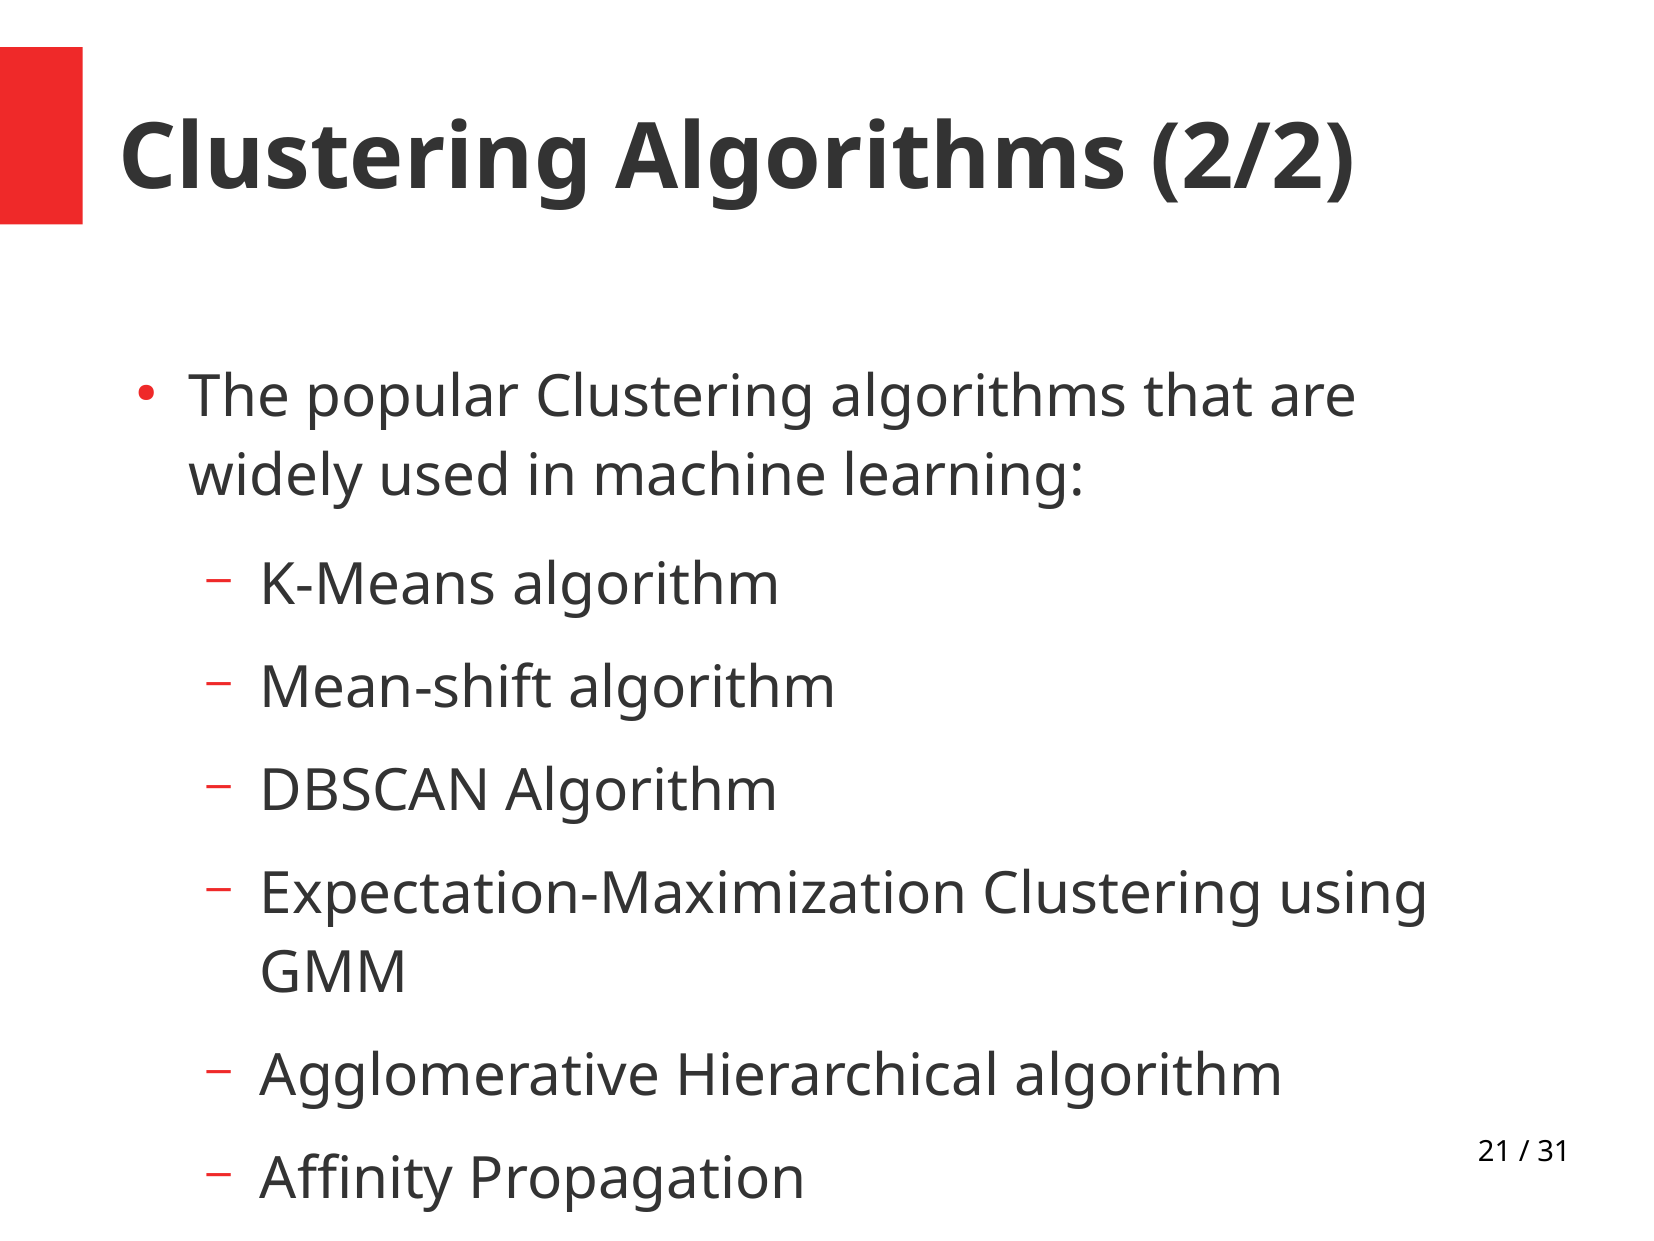

# Clustering Algorithms (2/2)
The popular Clustering algorithms that are widely used in machine learning:
K-Means algorithm
Mean-shift algorithm
DBSCAN Algorithm
Expectation-Maximization Clustering using GMM
Agglomerative Hierarchical algorithm
Affinity Propagation
21